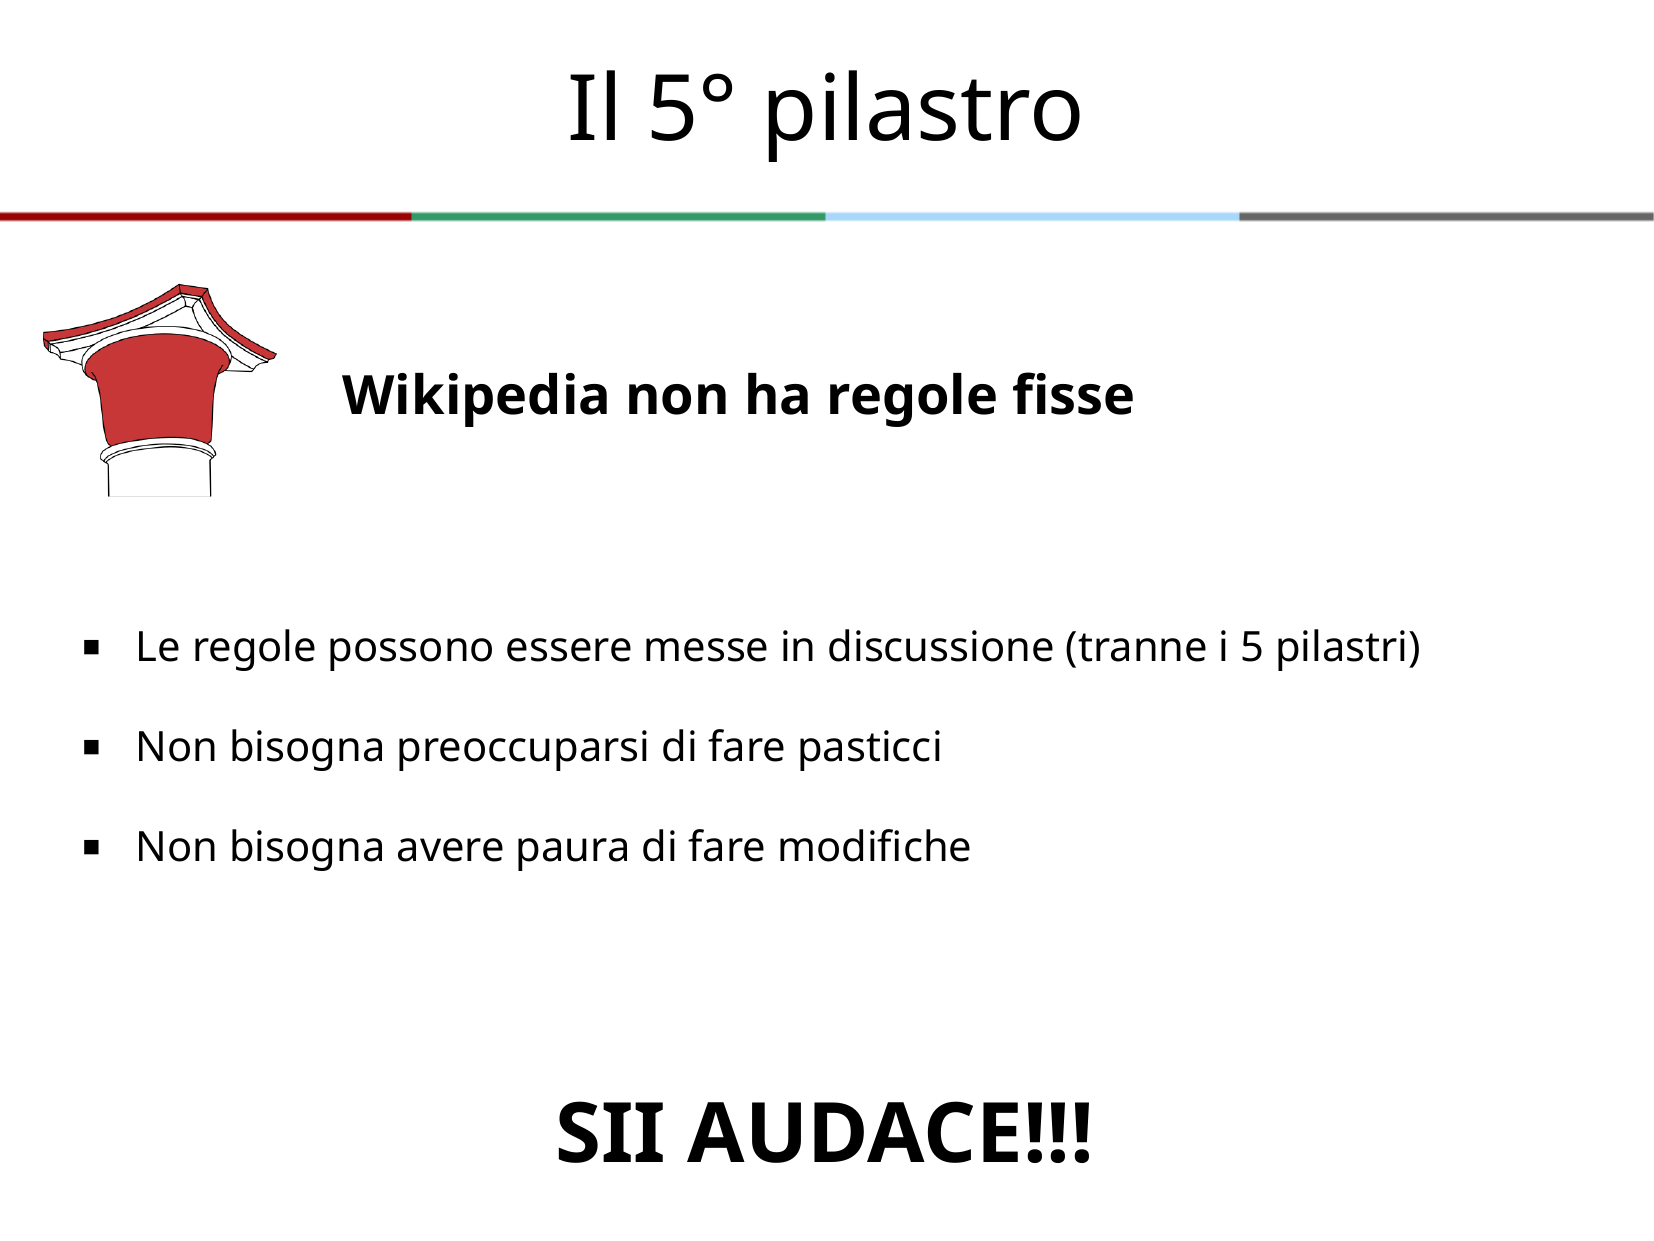

Il 5° pilastro
Wikipedia non ha regole fisse
Le regole possono essere messe in discussione (tranne i 5 pilastri)
Non bisogna preoccuparsi di fare pasticci
Non bisogna avere paura di fare modifiche
SII AUDACE!!!